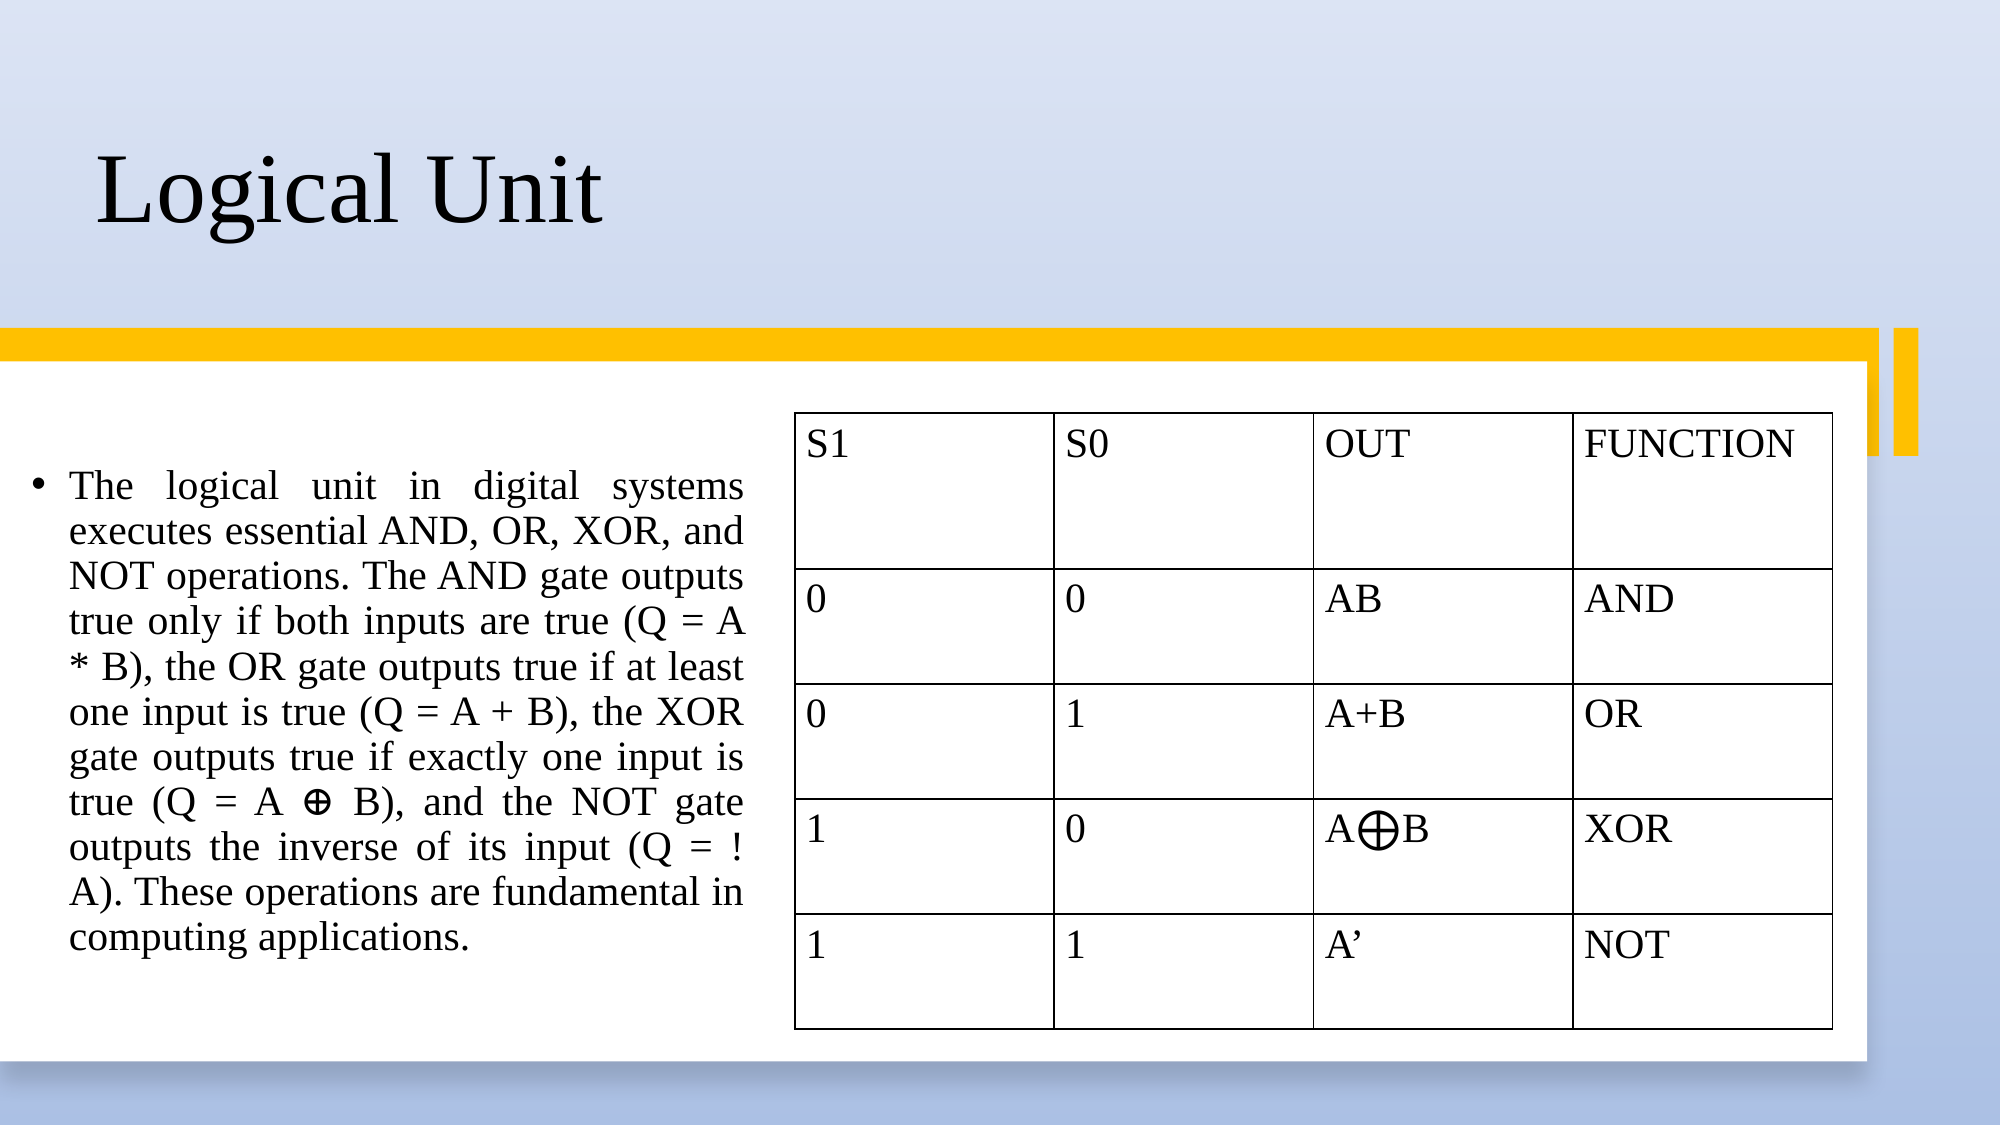

# Logical Unit
The logical unit in digital systems executes essential AND, OR, XOR, and NOT operations. The AND gate outputs true only if both inputs are true (Q = A * B), the OR gate outputs true if at least one input is true (Q = A + B), the XOR gate outputs true if exactly one input is true (Q = A ⊕ B), and the NOT gate outputs the inverse of its input (Q = !A). These operations are fundamental in computing applications.
| S1 | S0 | OUT | FUNCTION |
| --- | --- | --- | --- |
| 0 | 0 | AB | AND |
| 0 | 1 | A+B | OR |
| 1 | 0 | A⨁B | XOR |
| 1 | 1 | A’ | NOT |